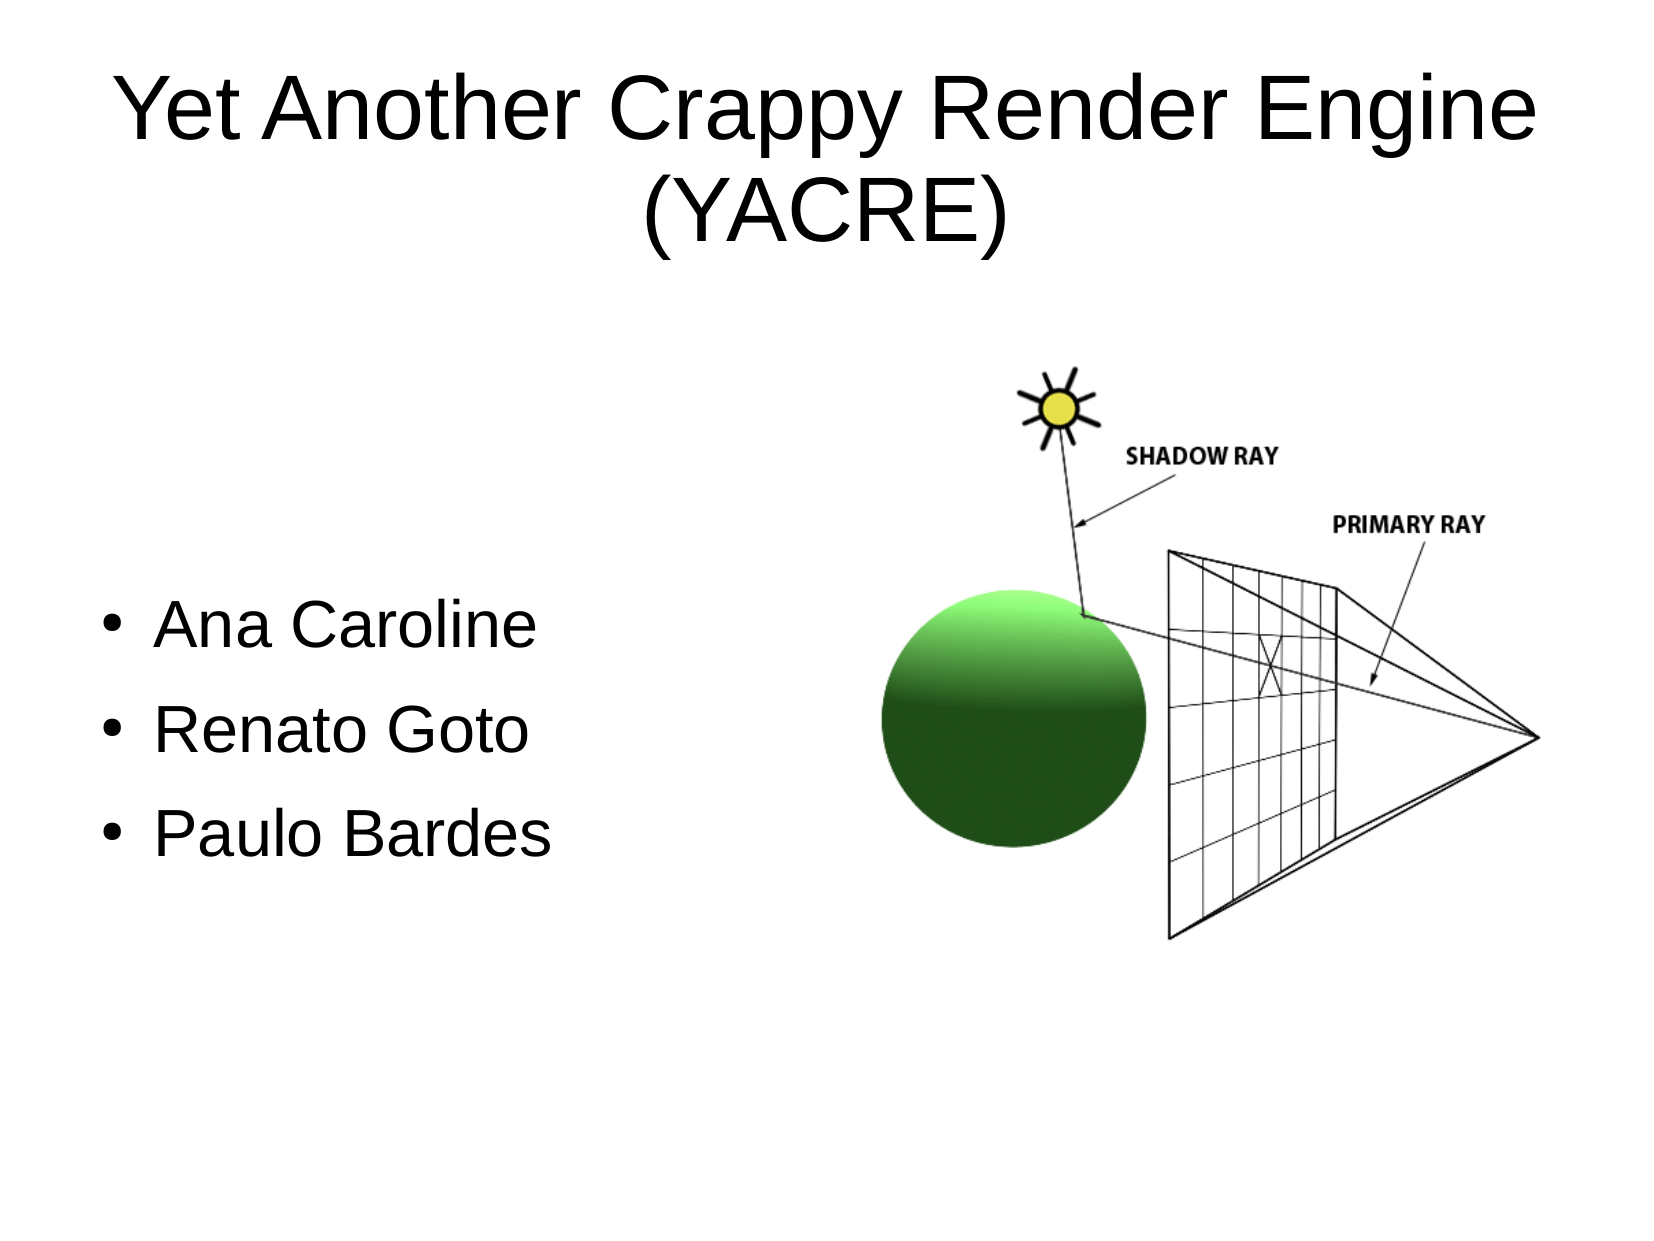

# Yet Another Crappy Render Engine (YACRE)
Ana Caroline
Renato Goto
Paulo Bardes